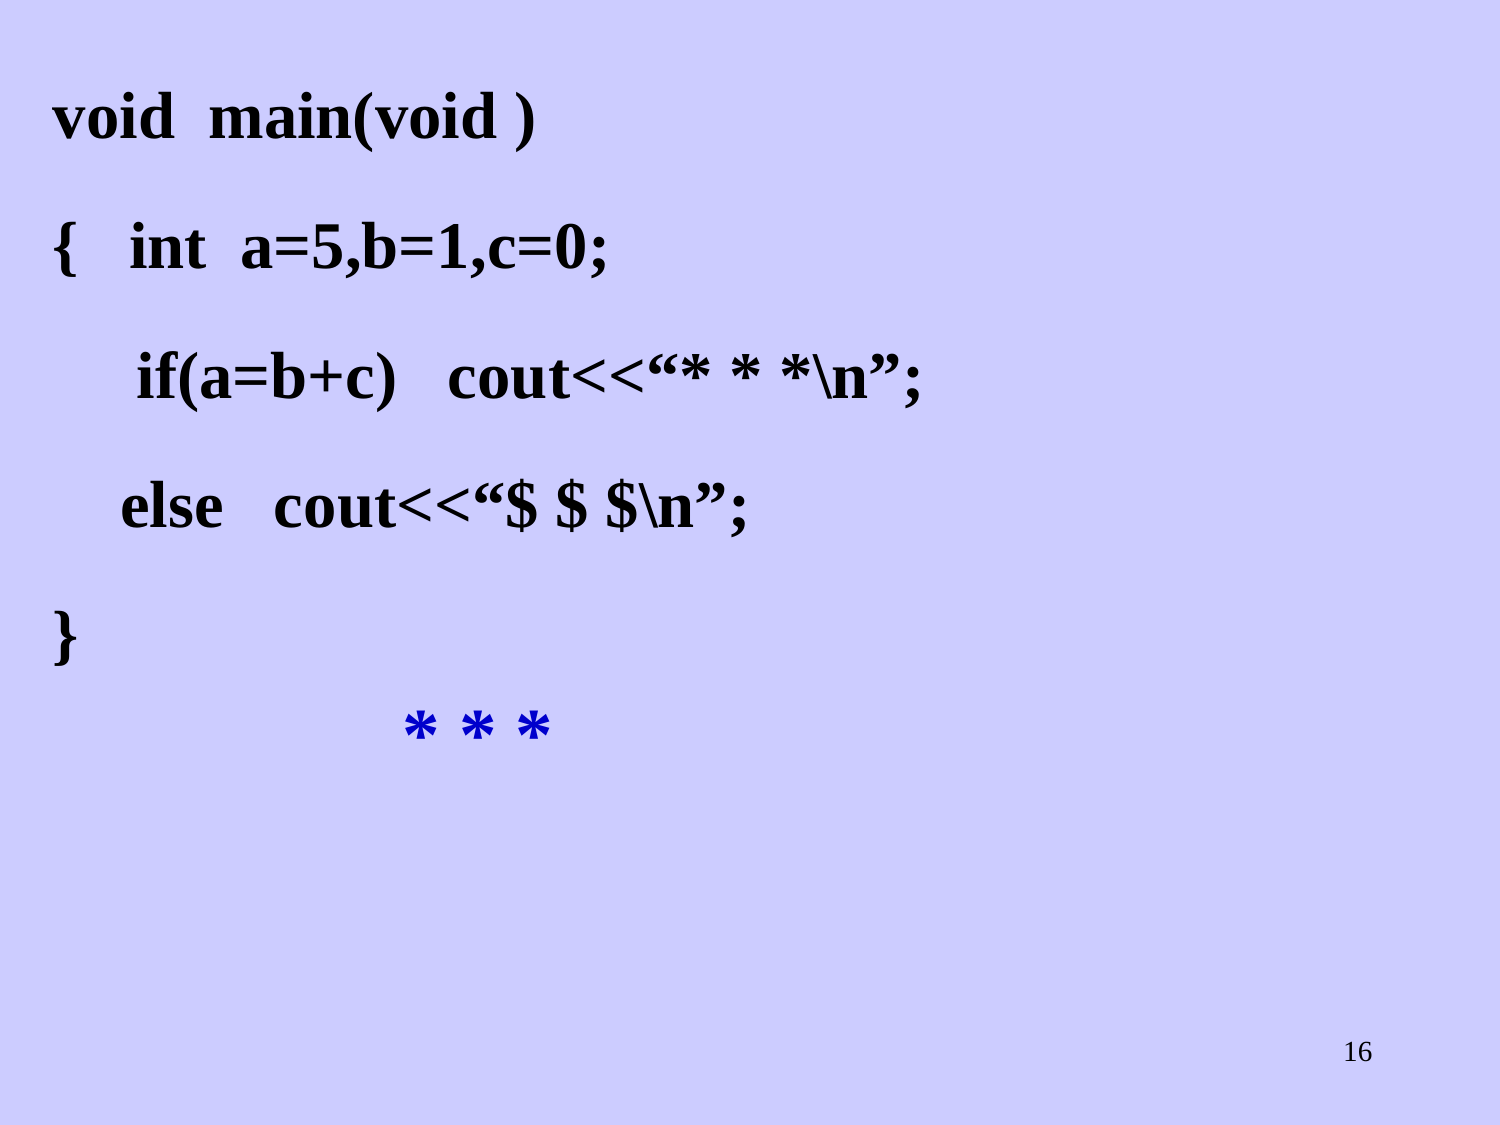

void main(void )
{ int a=5,b=1,c=0;
 if(a=b+c) cout<<“* * *\n”;
 else cout<<“$ $ $\n”;
}
* * *